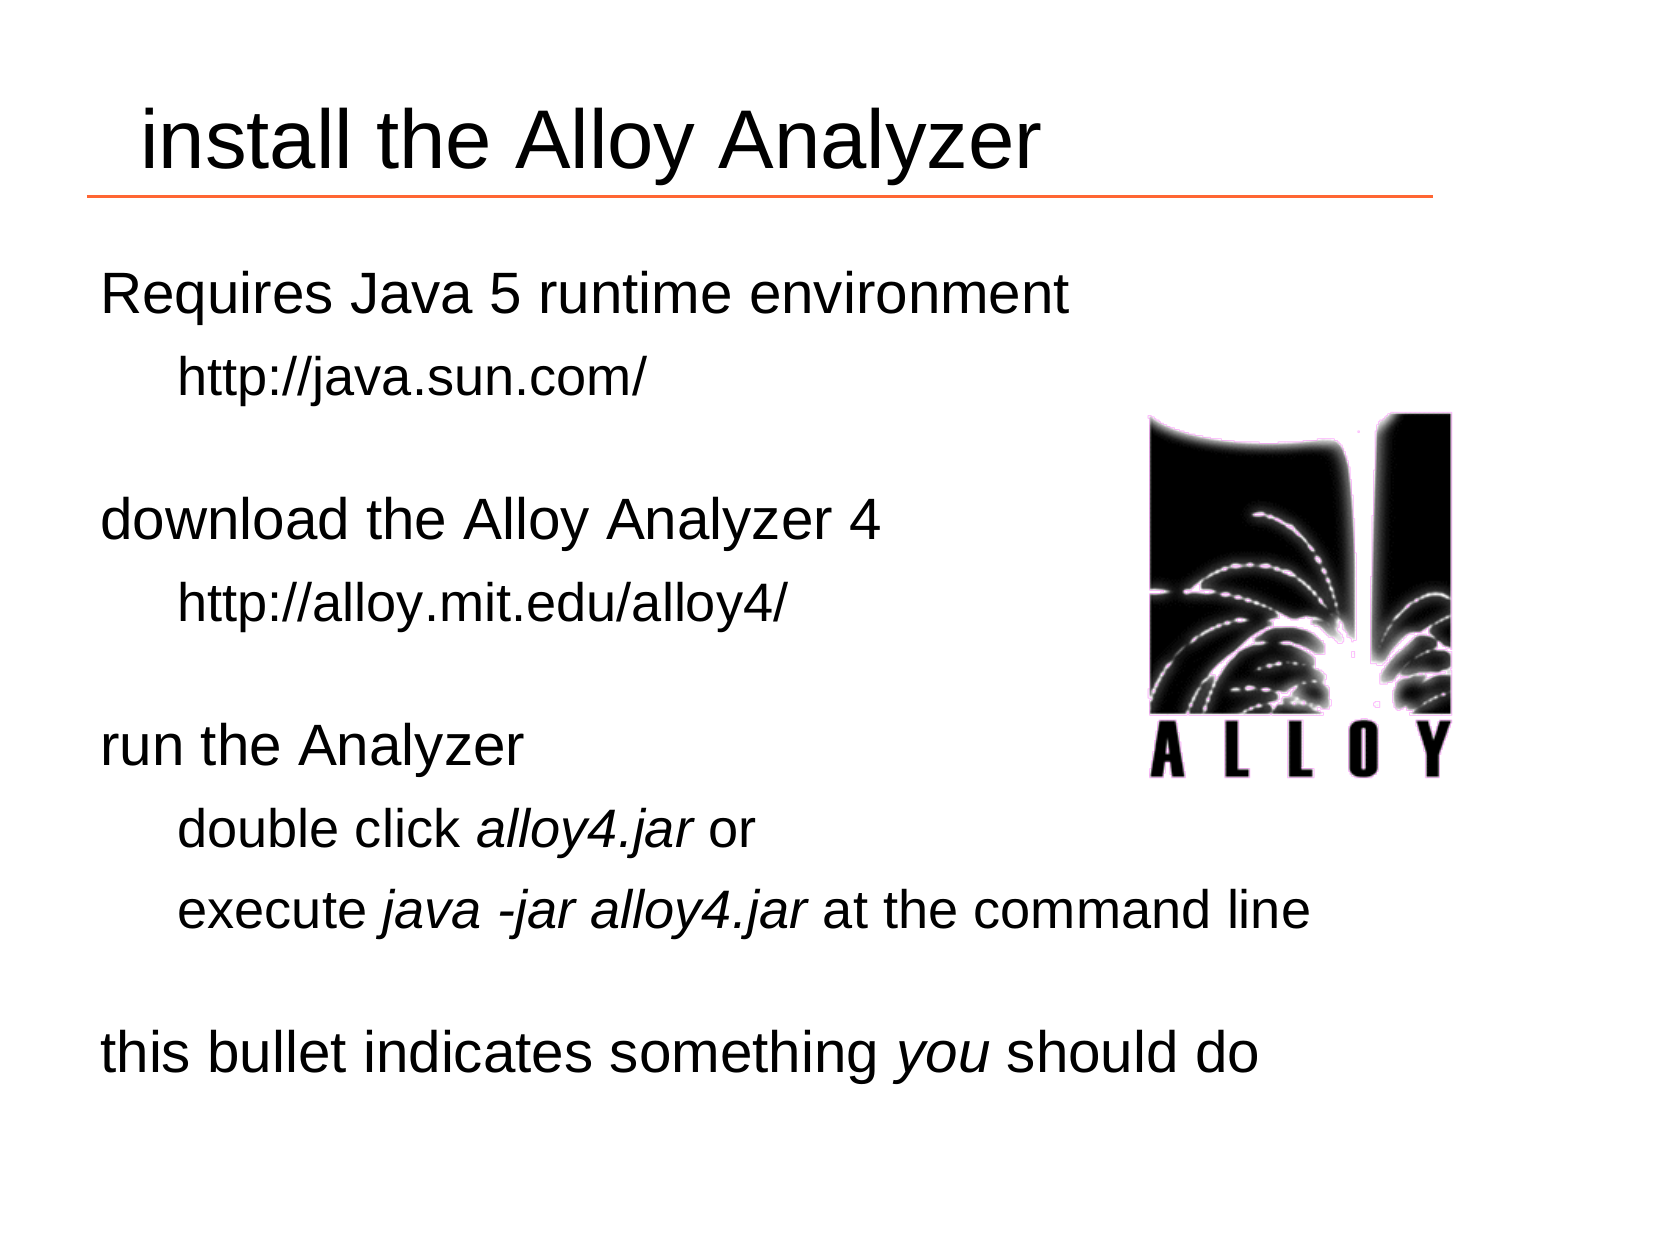

# install the Alloy Analyzer
Requires Java 5 runtime environment
http://java.sun.com/
download the Alloy Analyzer 4
http://alloy.mit.edu/alloy4/
run the Analyzer
double click alloy4.jar or
execute java -jar alloy4.jar at the command line
this bullet indicates something you should do